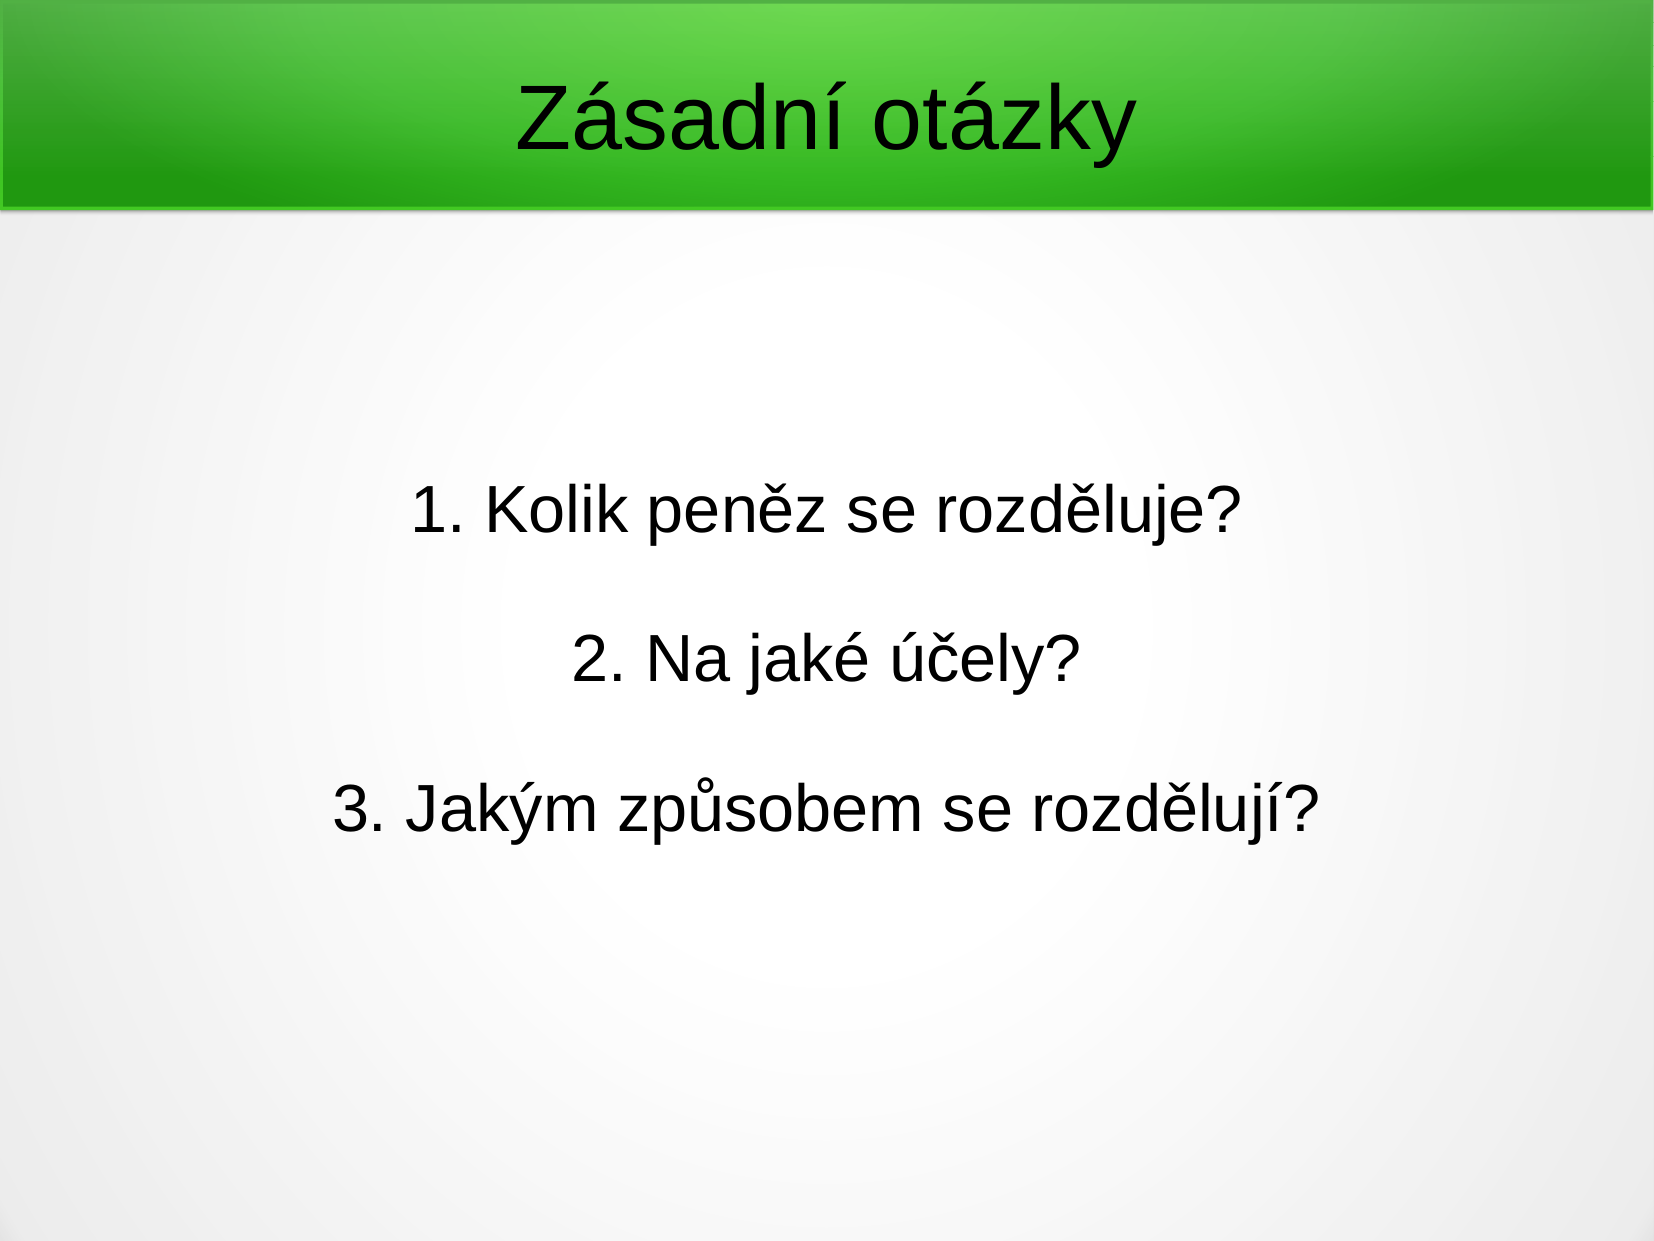

# Zásadní otázky
1. Kolik peněz se rozděluje?
2. Na jaké účely?
3. Jakým způsobem se rozdělují?